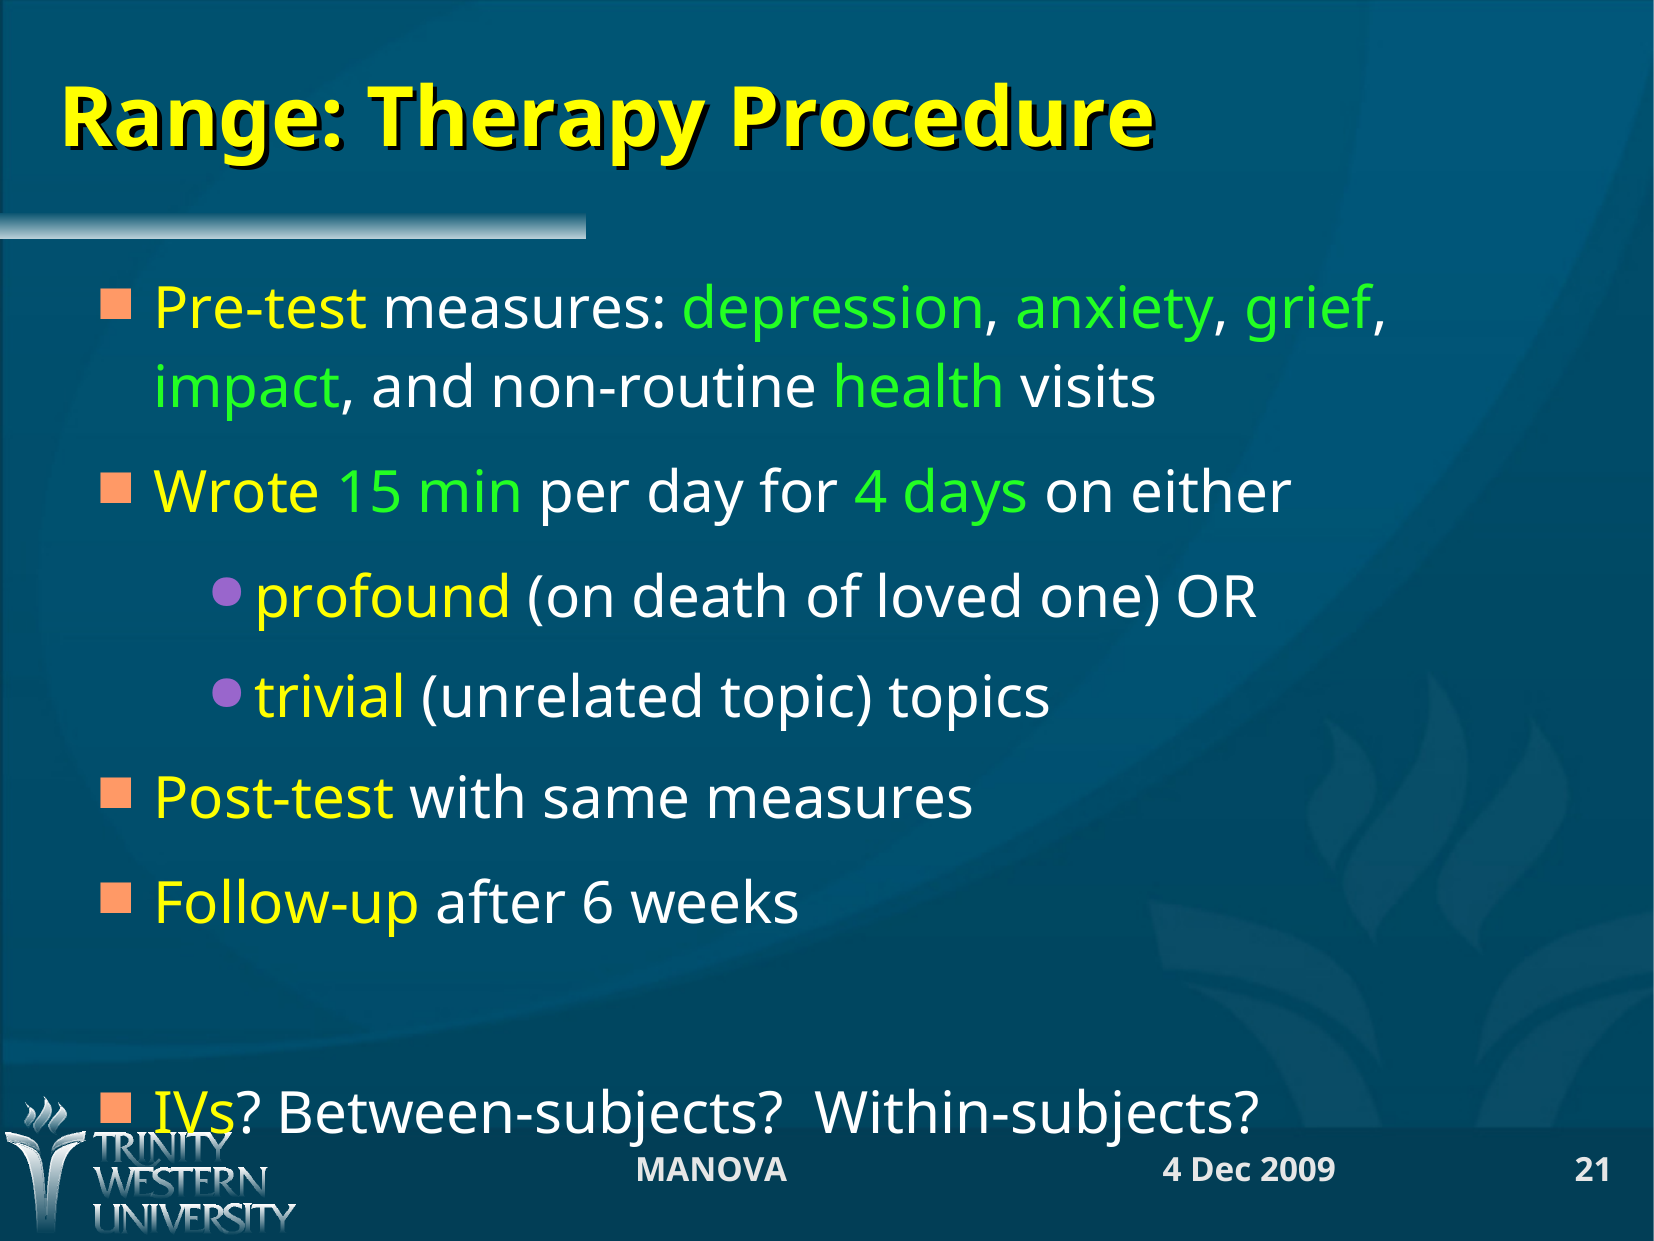

# Range: Therapy Procedure
Pre-test measures: depression, anxiety, grief, impact, and non-routine health visits
Wrote 15 min per day for 4 days on either
profound (on death of loved one) OR
trivial (unrelated topic) topics
Post-test with same measures
Follow-up after 6 weeks
IVs? Between-subjects? Within-subjects?
MANOVA
4 Dec 2009
21